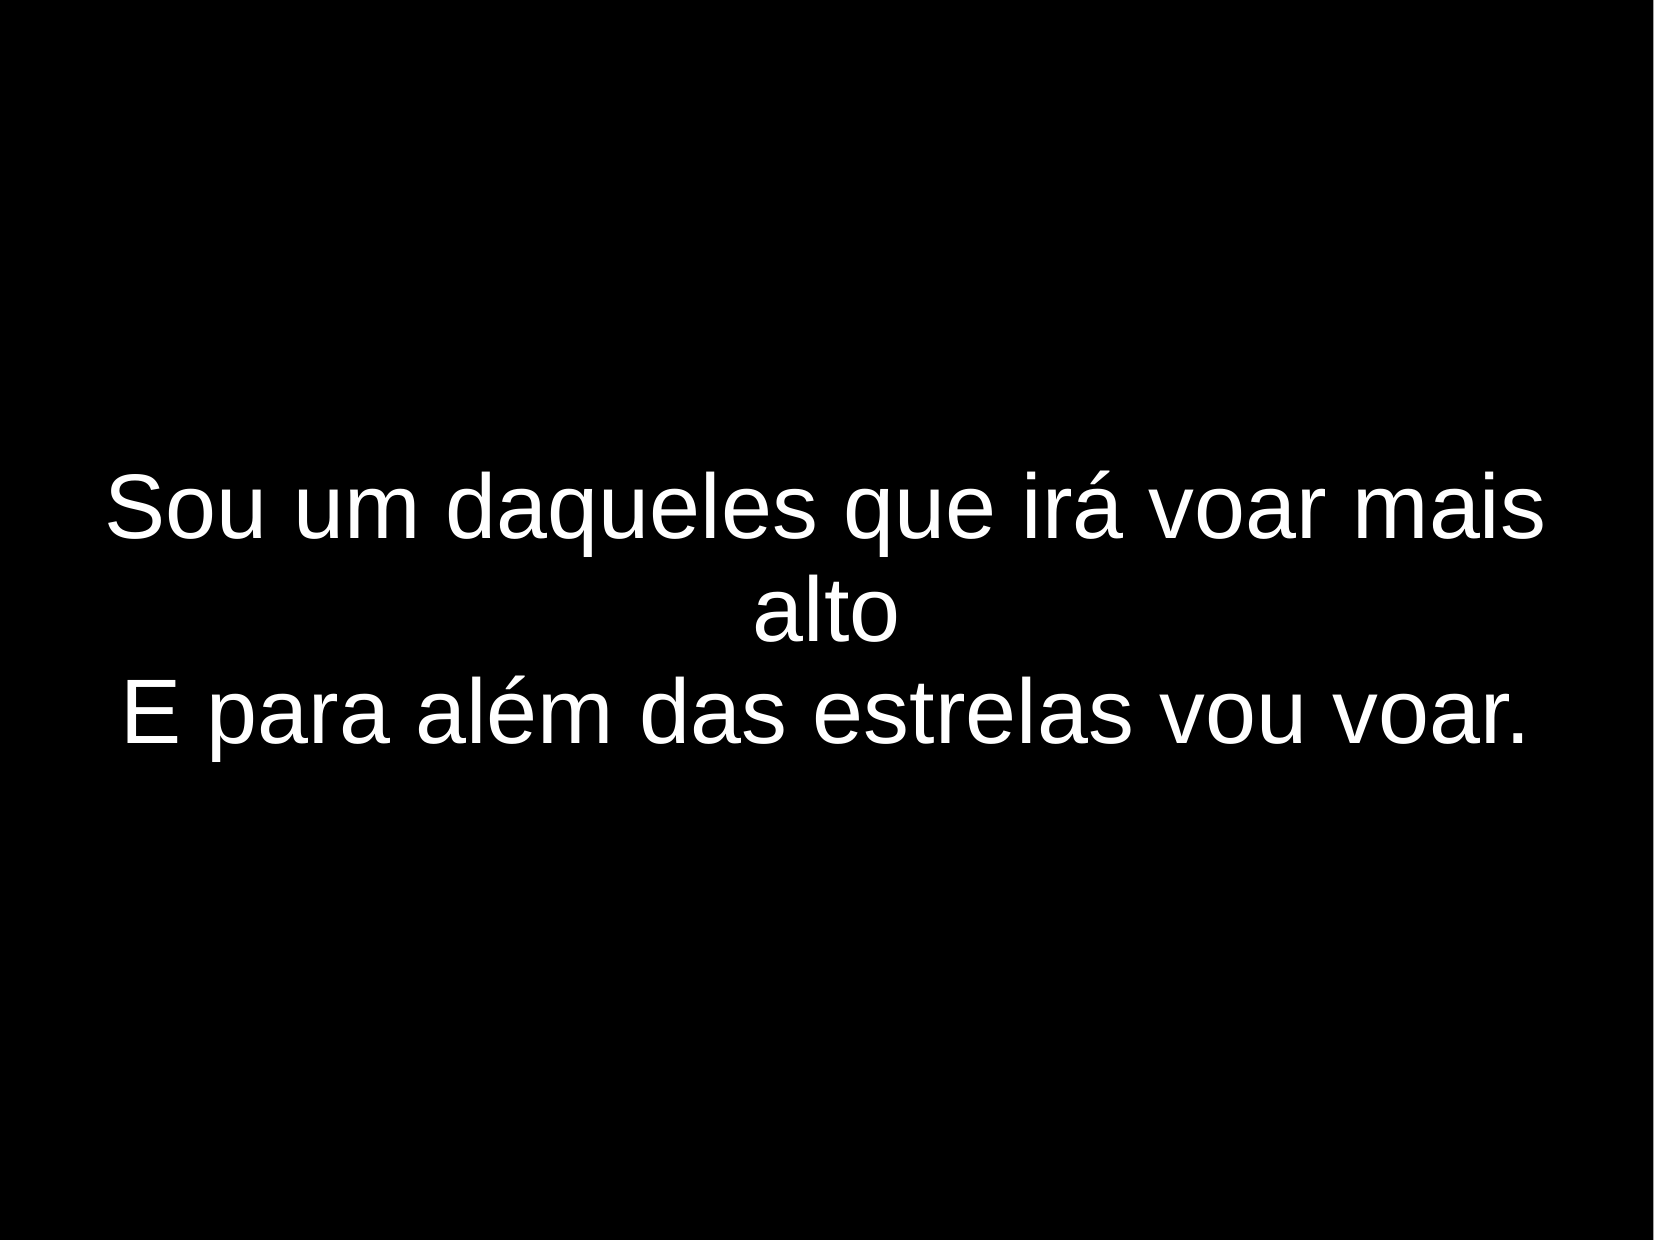

# Sou um daqueles que irá voar mais alto
E para além das estrelas vou voar.